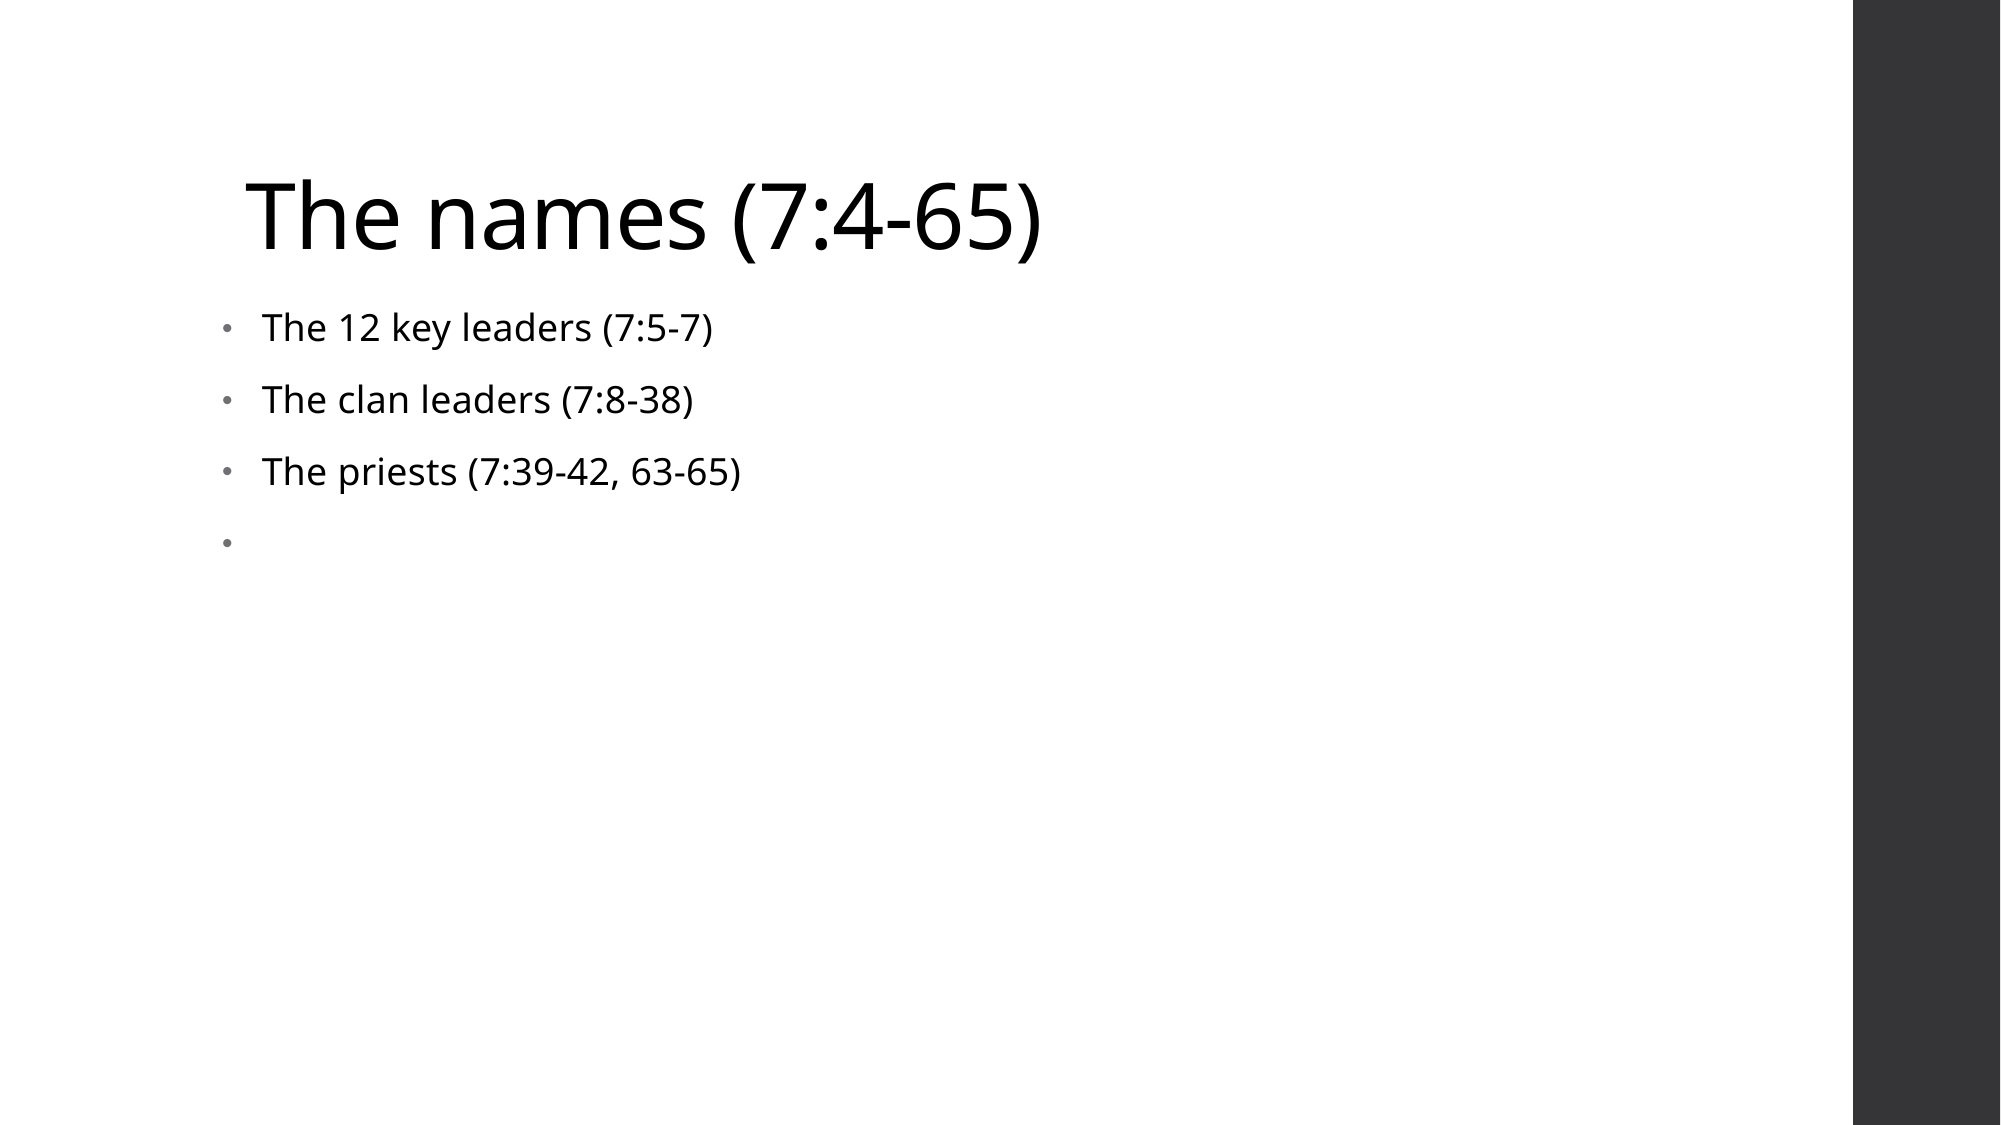

# The names (7:4-65)
 The 12 key leaders (7:5-7)
 The clan leaders (7:8-38)
 The priests (7:39-42, 63-65)